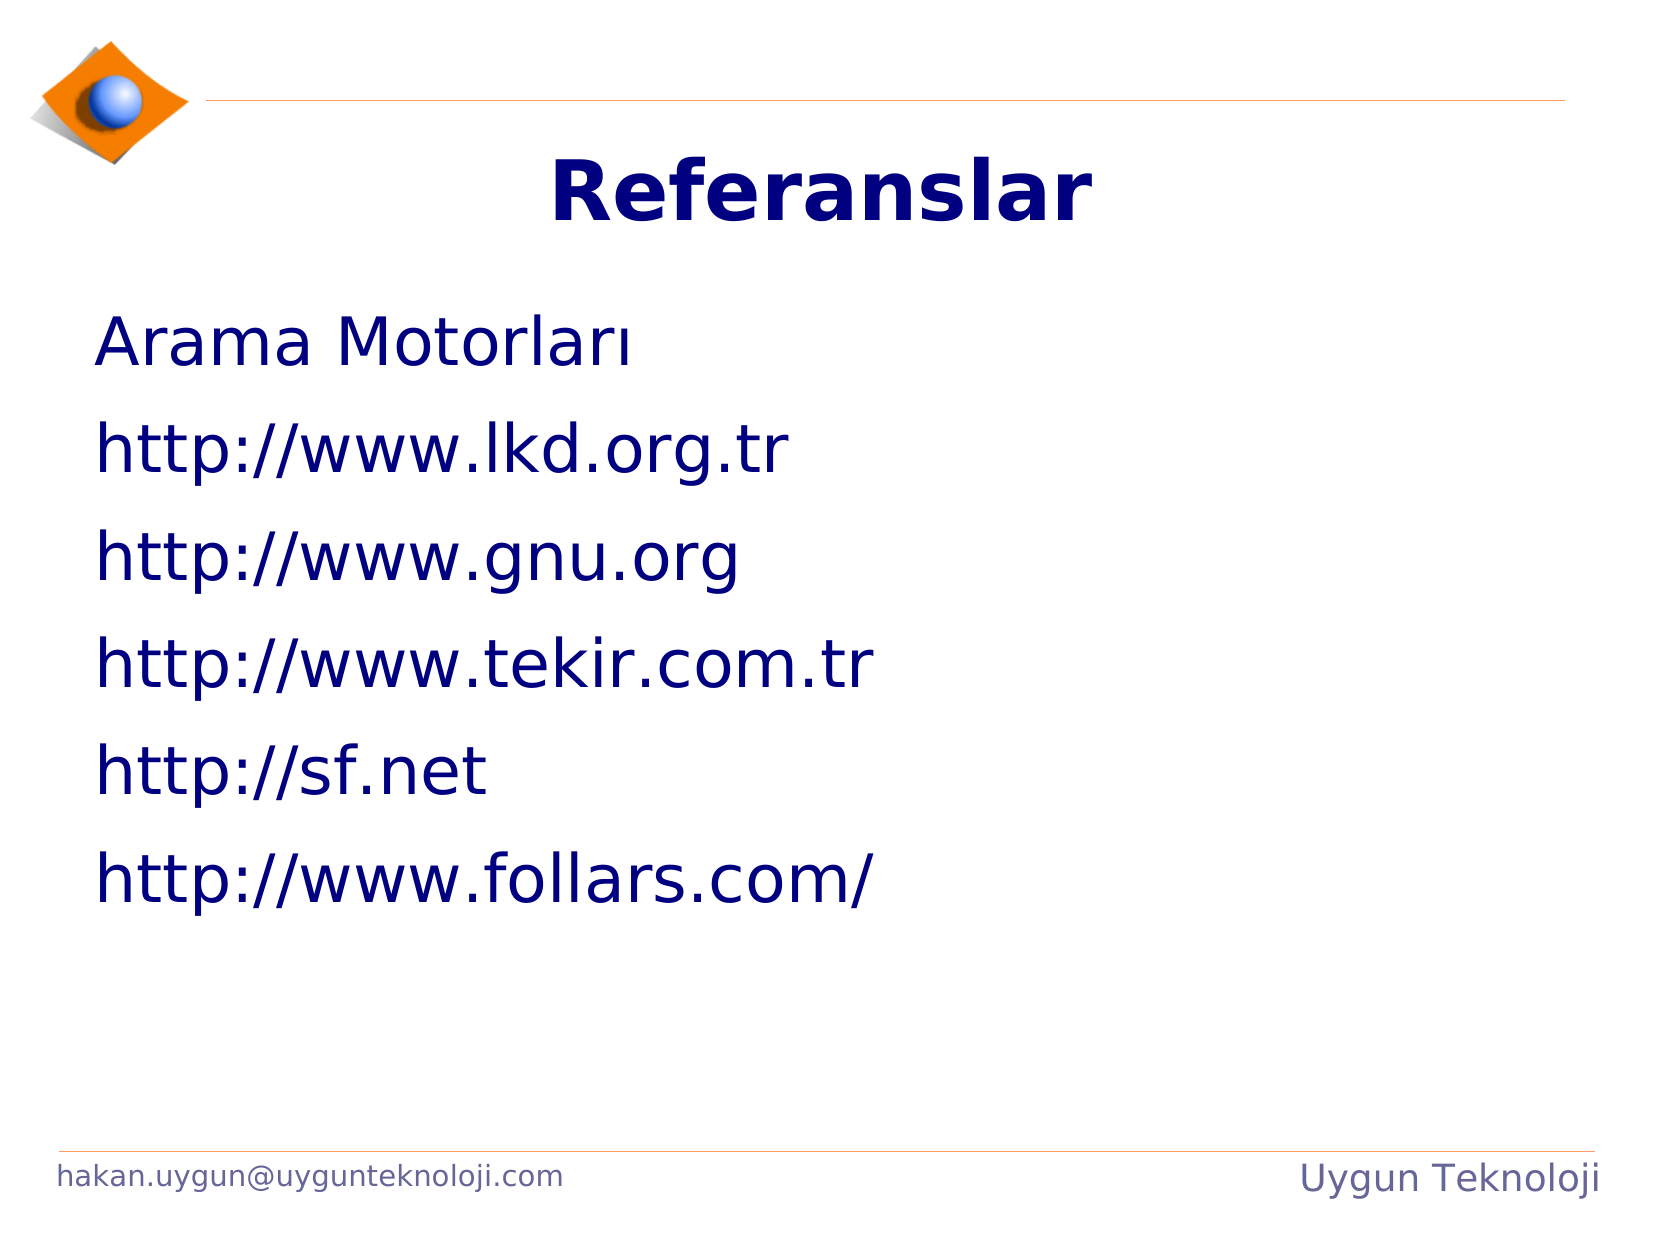

# Referanslar
Arama Motorları
http://www.lkd.org.tr
http://www.gnu.org
http://www.tekir.com.tr
http://sf.net
http://www.follars.com/